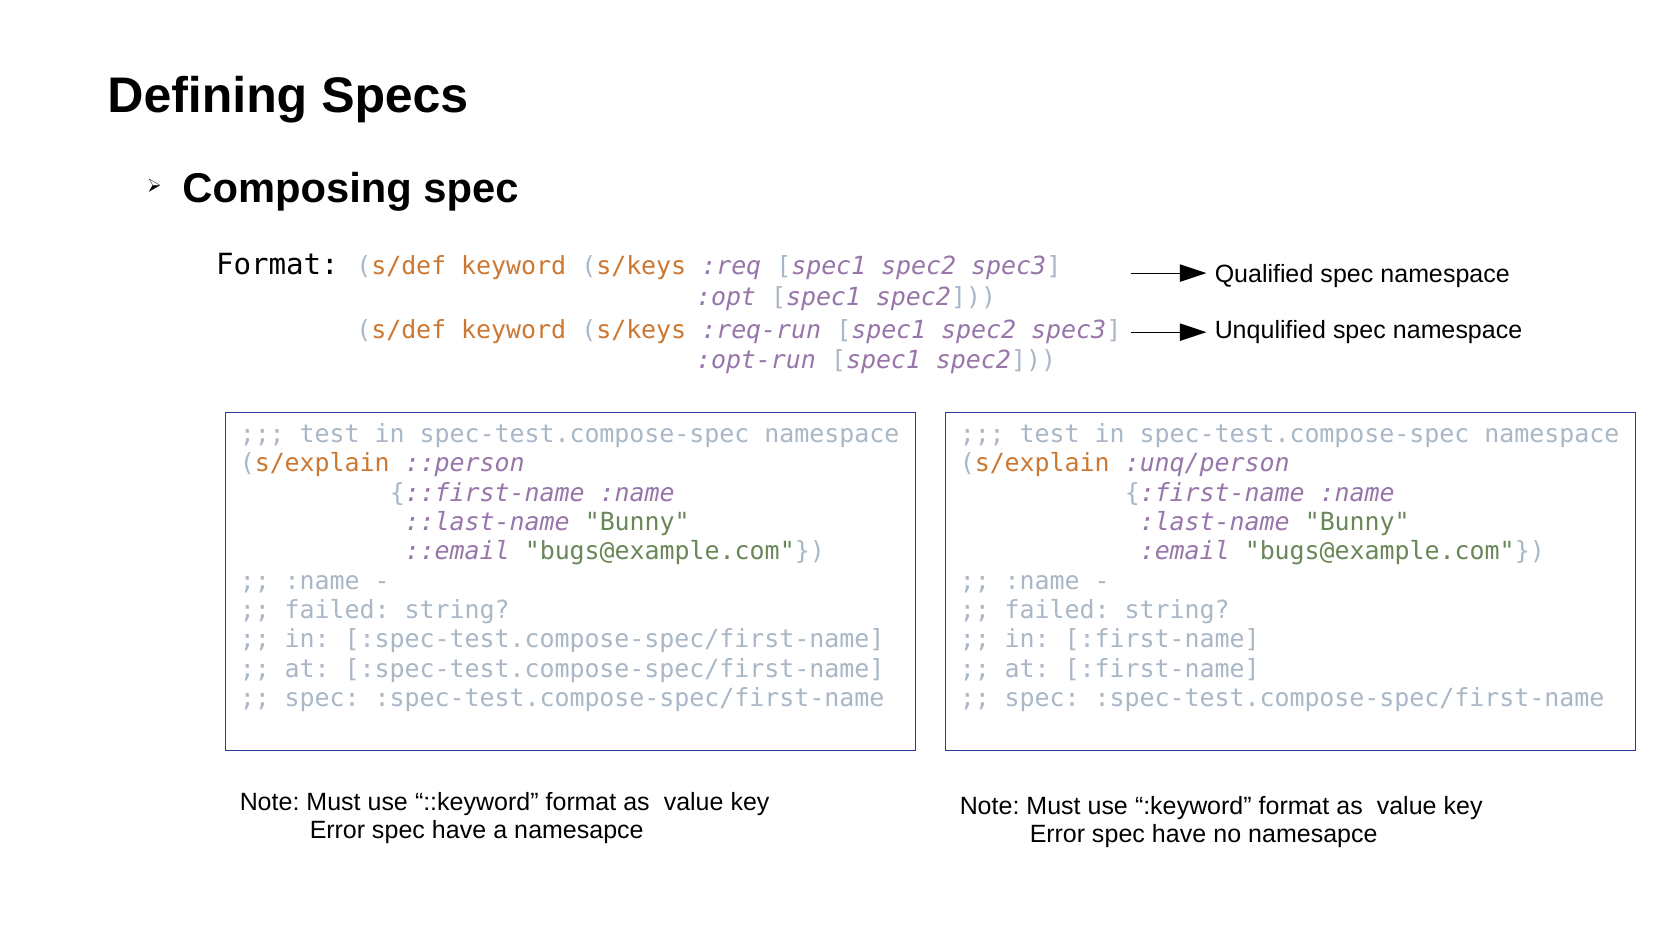

Defining Specs
Composing spec
Format: (s/def keyword (s/keys :req [spec1 spec2 spec3]
 :opt [spec1 spec2]))
 (s/def keyword (s/keys :req-run [spec1 spec2 spec3]
 :opt-run [spec1 spec2]))
Qualified spec namespace
Unqulified spec namespace
;;; test in spec-test.compose-spec namespace
(s/explain ::person
 {::first-name :name
 ::last-name "Bunny"
 ::email "bugs@example.com"})
;; :name -
;; failed: string?
;; in: [:spec-test.compose-spec/first-name]
;; at: [:spec-test.compose-spec/first-name]
;; spec: :spec-test.compose-spec/first-name
;;; test in spec-test.compose-spec namespace
(s/explain :unq/person
 {:first-name :name
 :last-name "Bunny"
 :email "bugs@example.com"})
;; :name -
;; failed: string?
;; in: [:first-name]
;; at: [:first-name]
;; spec: :spec-test.compose-spec/first-name
Note: Must use “::keyword” format as value key
 Error spec have a namesapce
Note: Must use “:keyword” format as value key
 Error spec have no namesapce